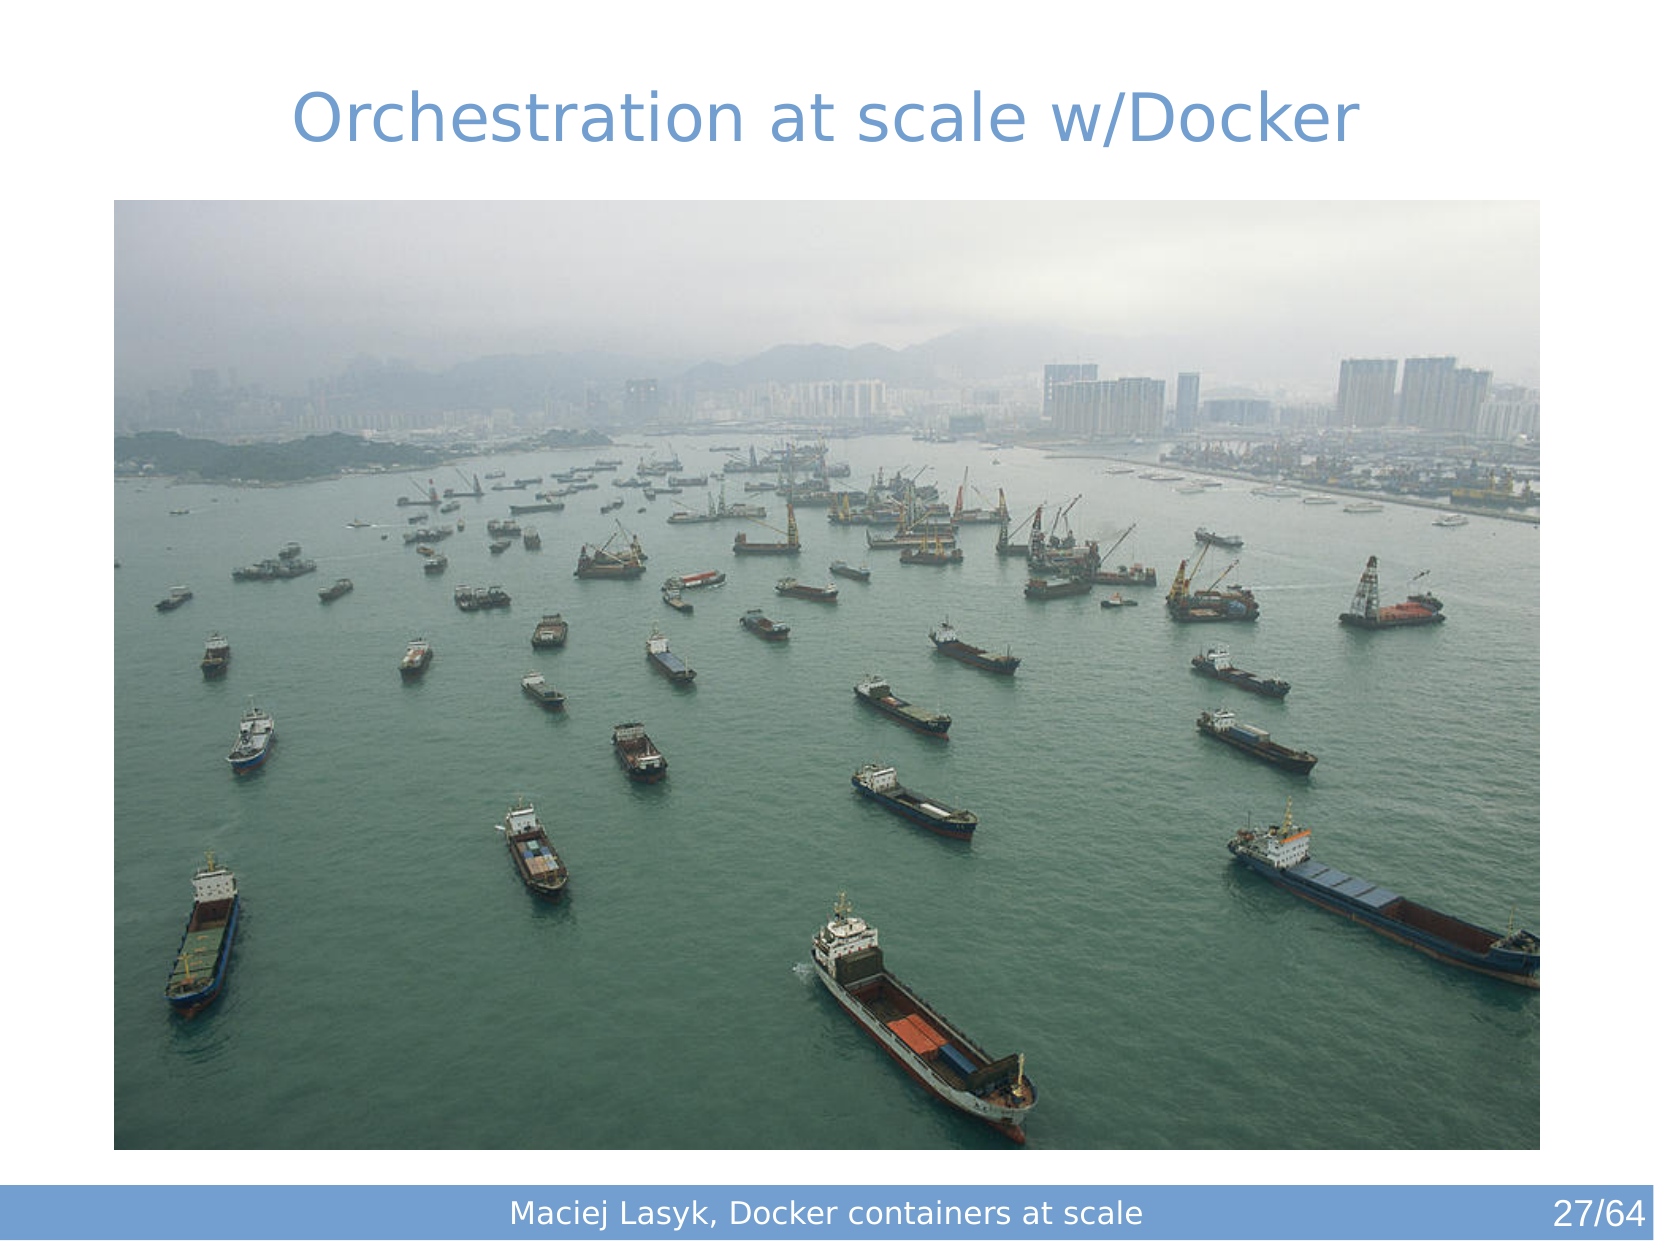

Orchestration at scale w/Docker
 27/64
Maciej Lasyk, Docker containers at scale